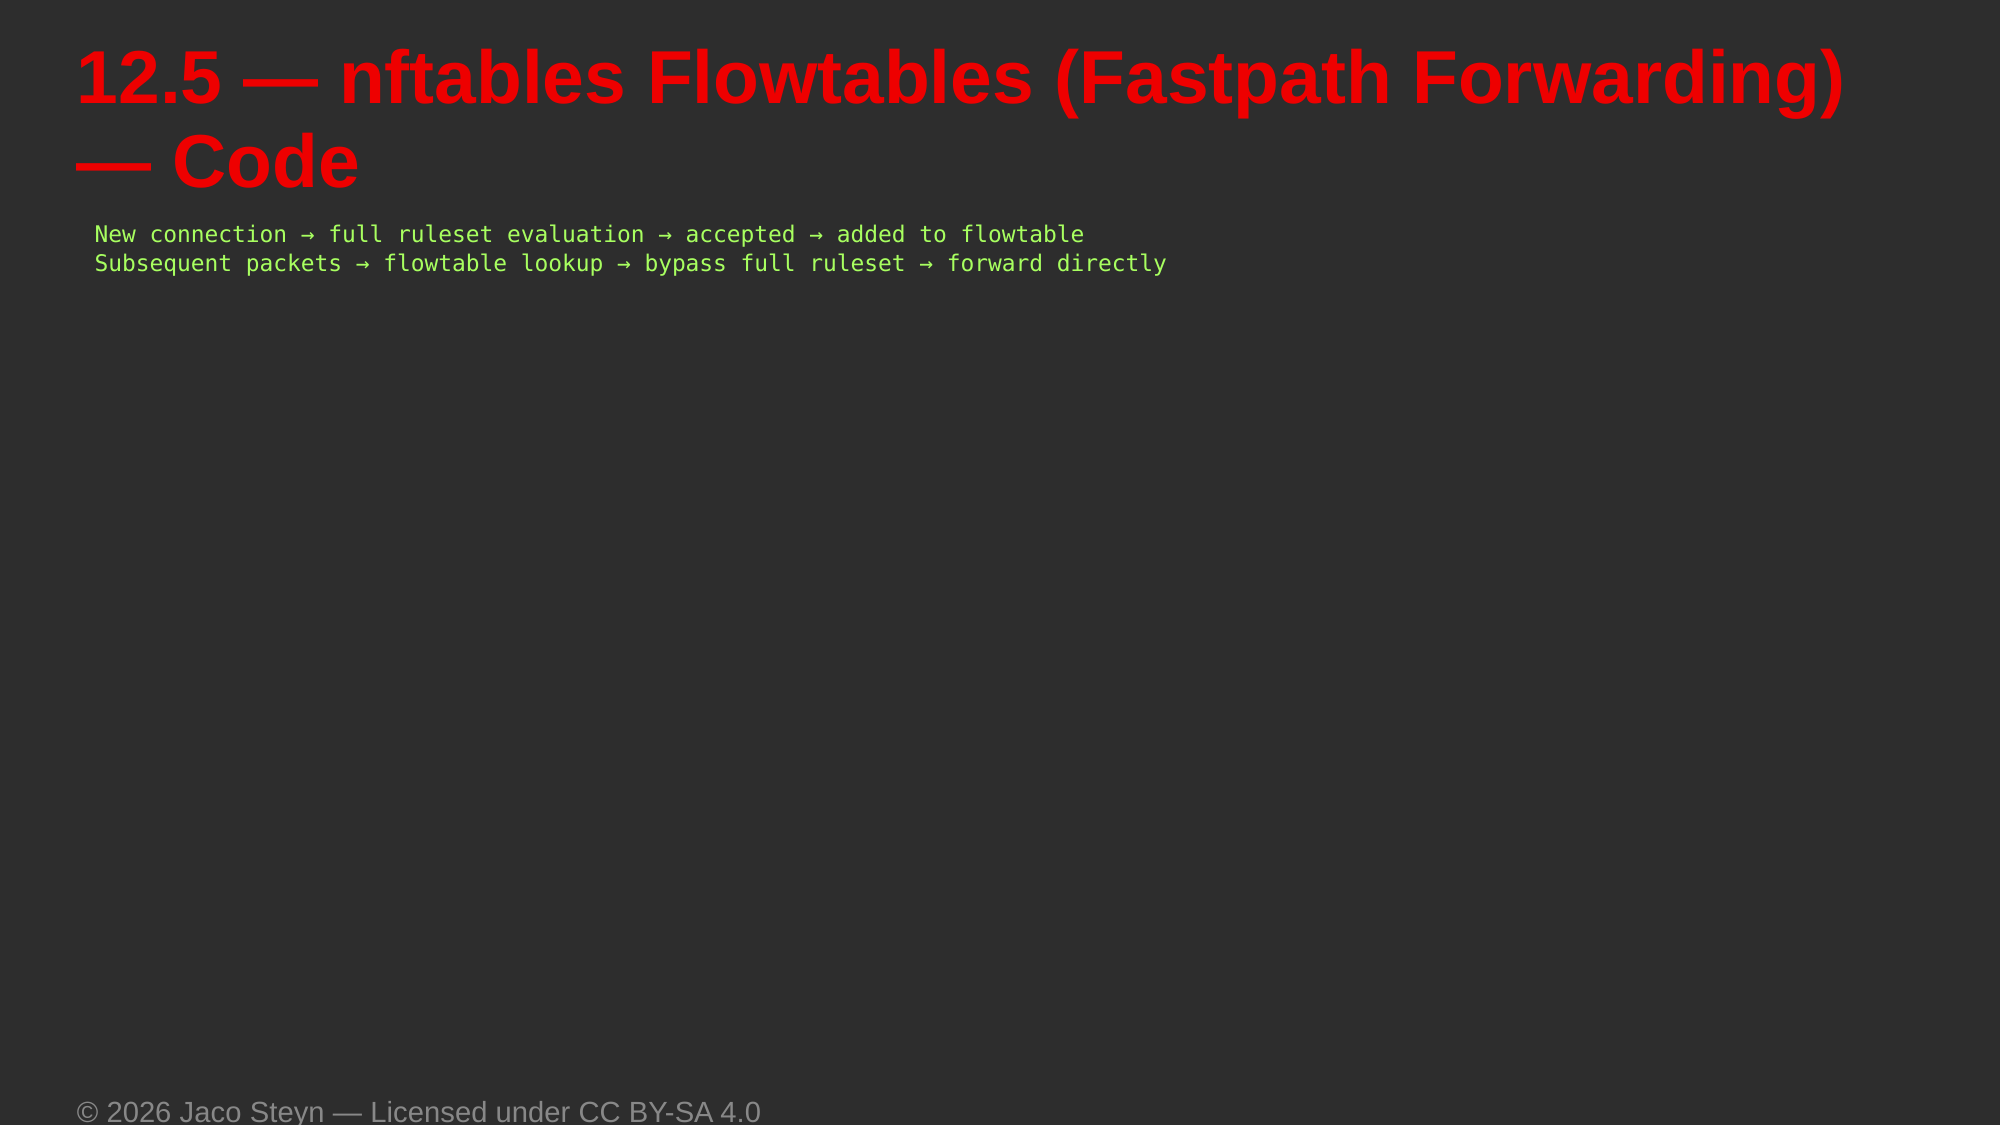

12.5 — nftables Flowtables (Fastpath Forwarding) — Code
New connection → full ruleset evaluation → accepted → added to flowtable
Subsequent packets → flowtable lookup → bypass full ruleset → forward directly
© 2026 Jaco Steyn — Licensed under CC BY-SA 4.0